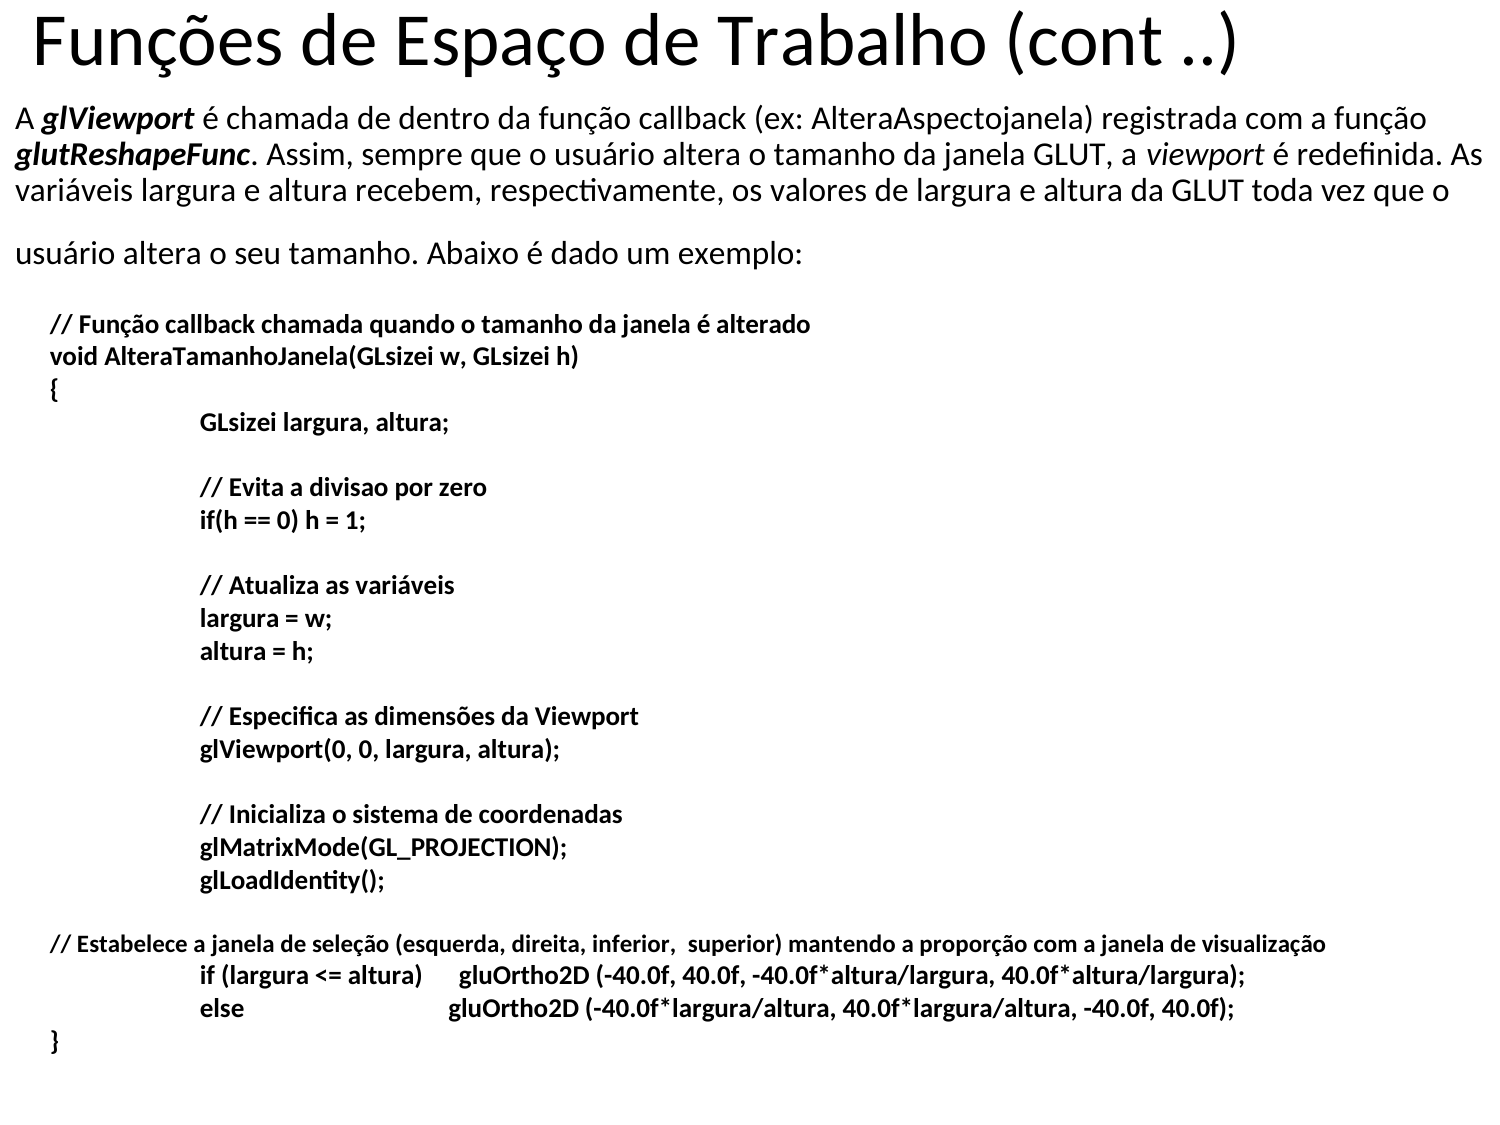

# Funções de Espaço de Trabalho (cont ..)
A glViewport é chamada de dentro da função callback (ex: AlteraAspectojanela) registrada com a função glutReshapeFunc. Assim, sempre que o usuário altera o tamanho da janela GLUT, a viewport é redefinida. As variáveis largura e altura recebem, respectivamente, os valores de largura e altura da GLUT toda vez que o usuário altera o seu tamanho. Abaixo é dado um exemplo:
// Função callback chamada quando o tamanho da janela é alterado
void AlteraTamanhoJanela(GLsizei w, GLsizei h)
{
	GLsizei largura, altura;
	// Evita a divisao por zero
	if(h == 0) h = 1;
	// Atualiza as variáveis
	largura = w;
	altura = h;
	// Especifica as dimensões da Viewport
	glViewport(0, 0, largura, altura);
	// Inicializa o sistema de coordenadas
	glMatrixMode(GL_PROJECTION);
	glLoadIdentity();
// Estabelece a janela de seleção (esquerda, direita, inferior, superior) mantendo a proporção com a janela de visualização
	if (largura <= altura) gluOrtho2D (-40.0f, 40.0f, -40.0f*altura/largura, 40.0f*altura/largura);
	else gluOrtho2D (-40.0f*largura/altura, 40.0f*largura/altura, -40.0f, 40.0f);
}